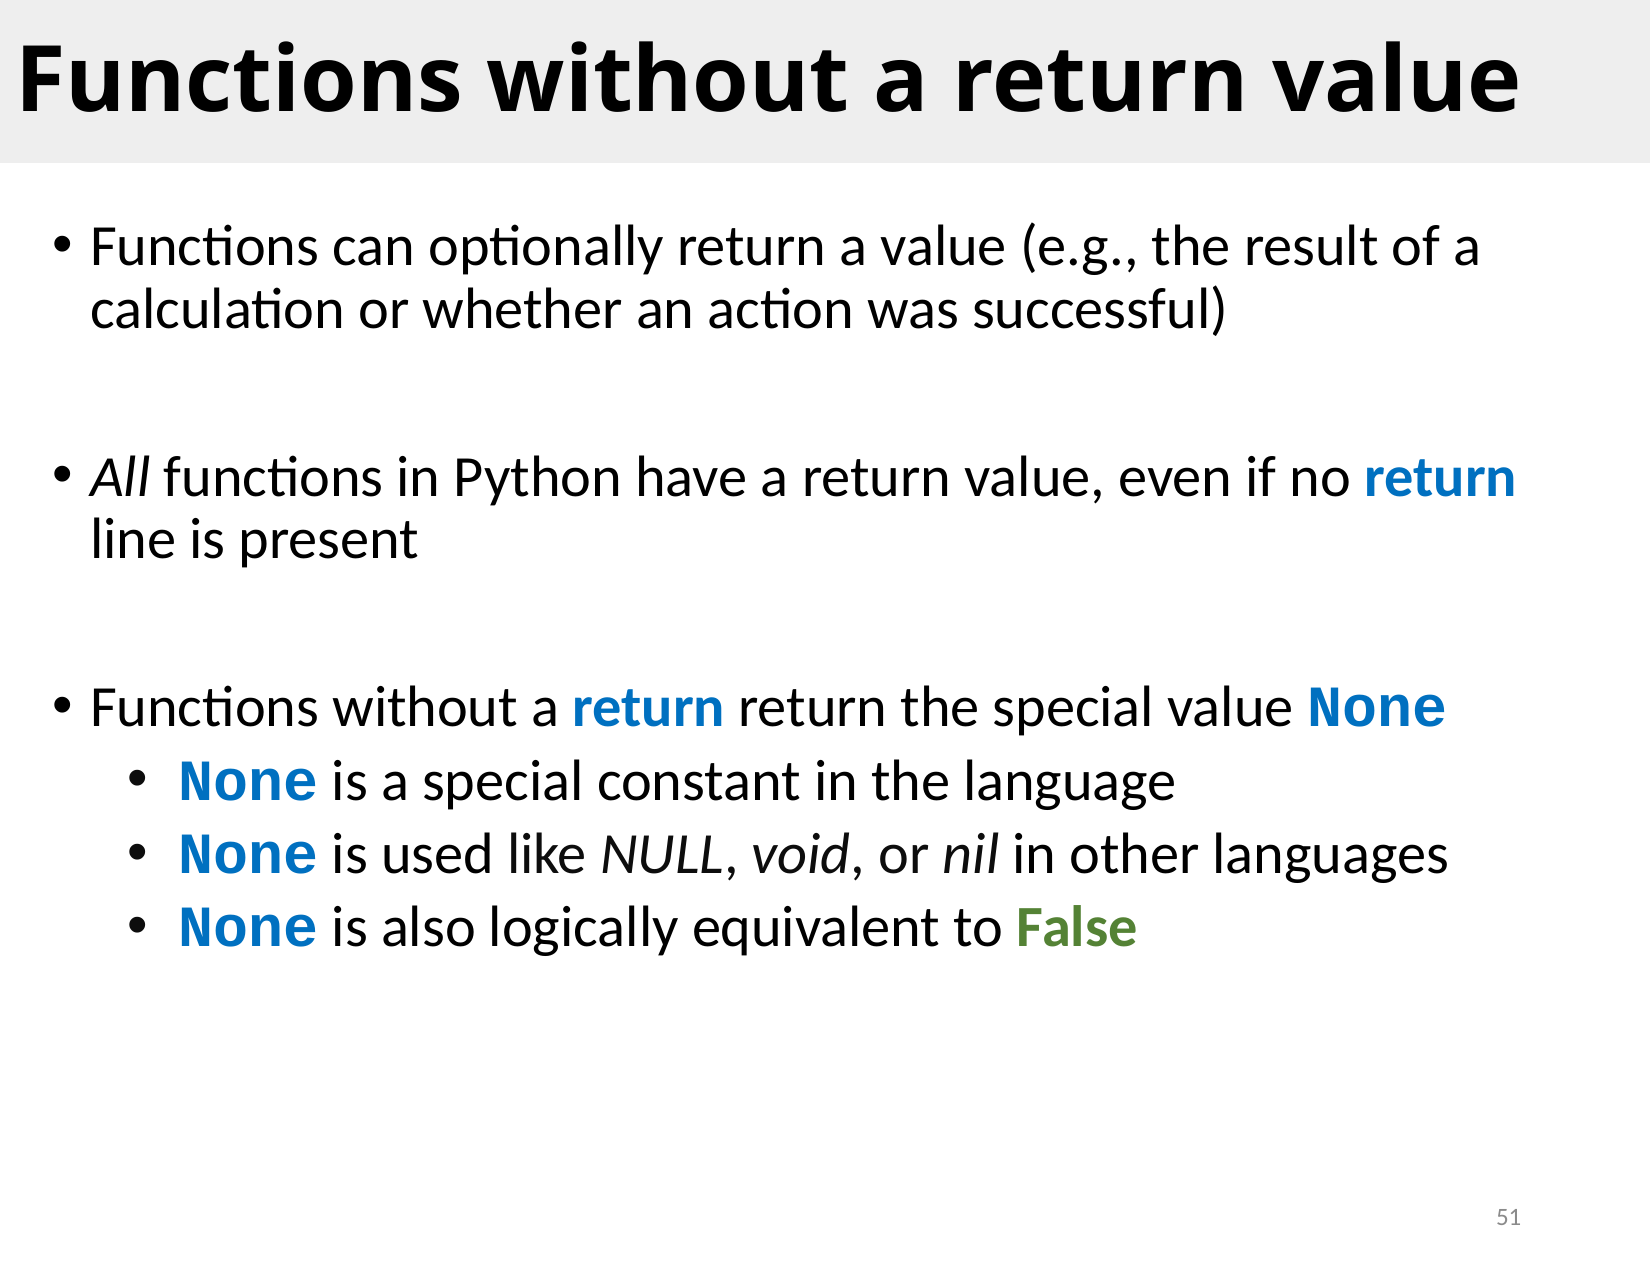

# Functions without a return value
Functions can optionally return a value (e.g., the result of a calculation or whether an action was successful)
All functions in Python have a return value, even if no return line is present
Functions without a return return the special value None
 None is a special constant in the language
 None is used like NULL, void, or nil in other languages
 None is also logically equivalent to False
51